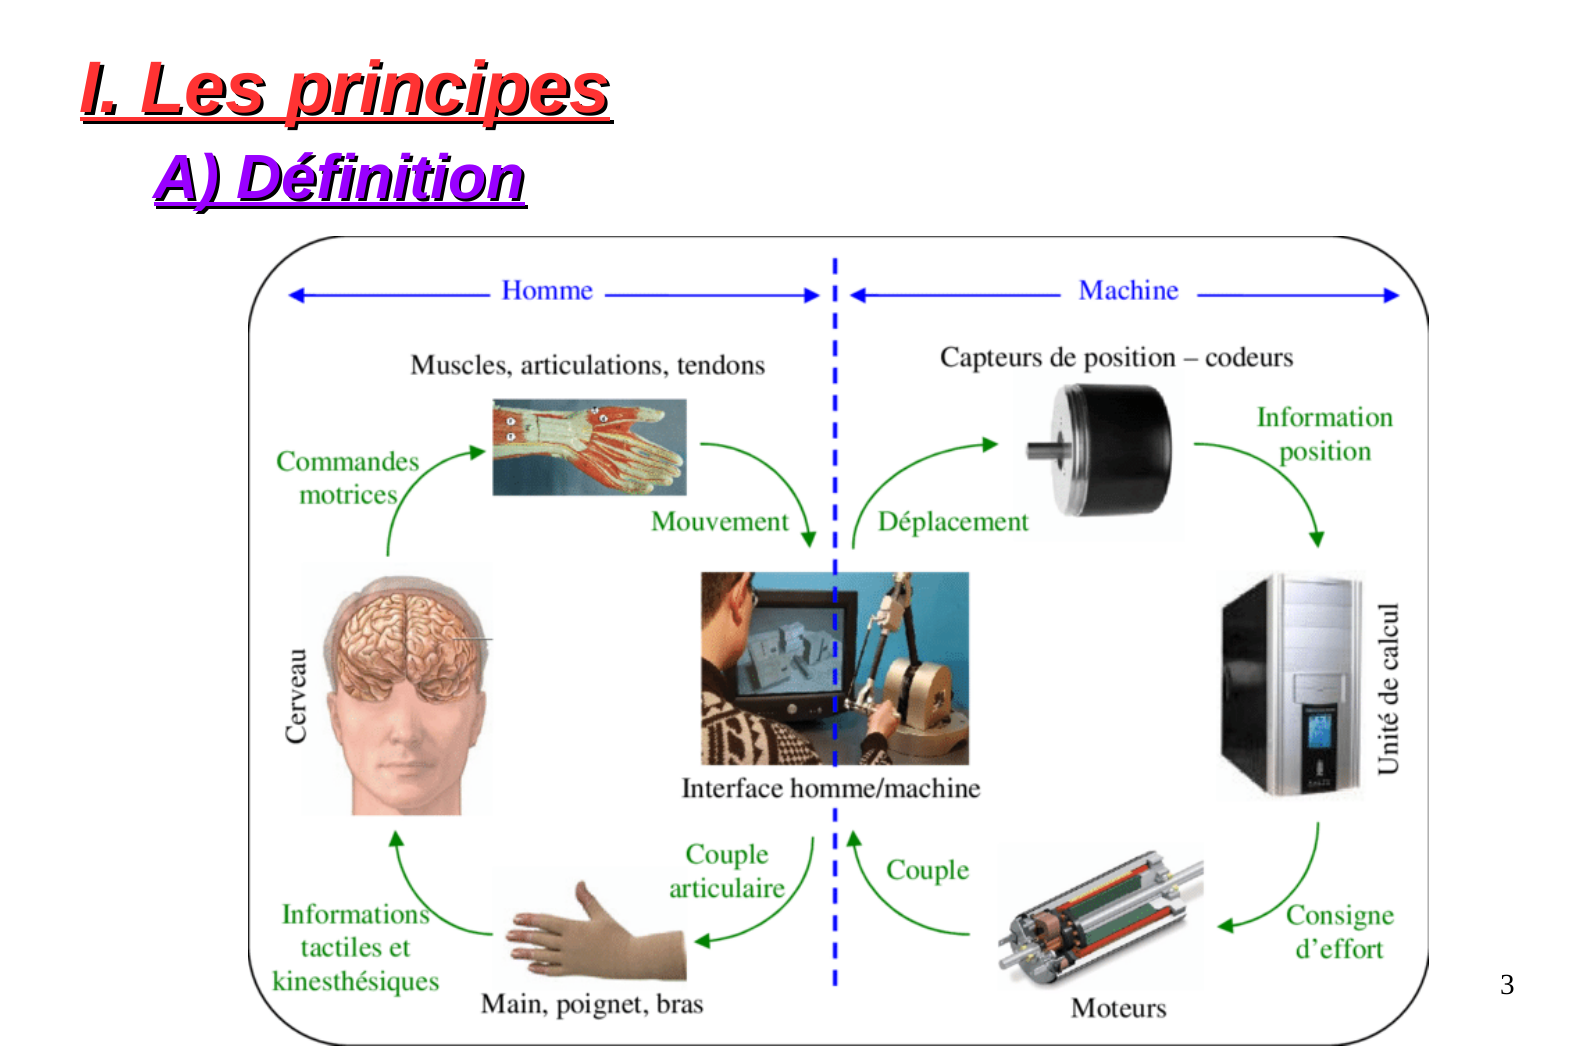

# I. Les principes A) Définition
3